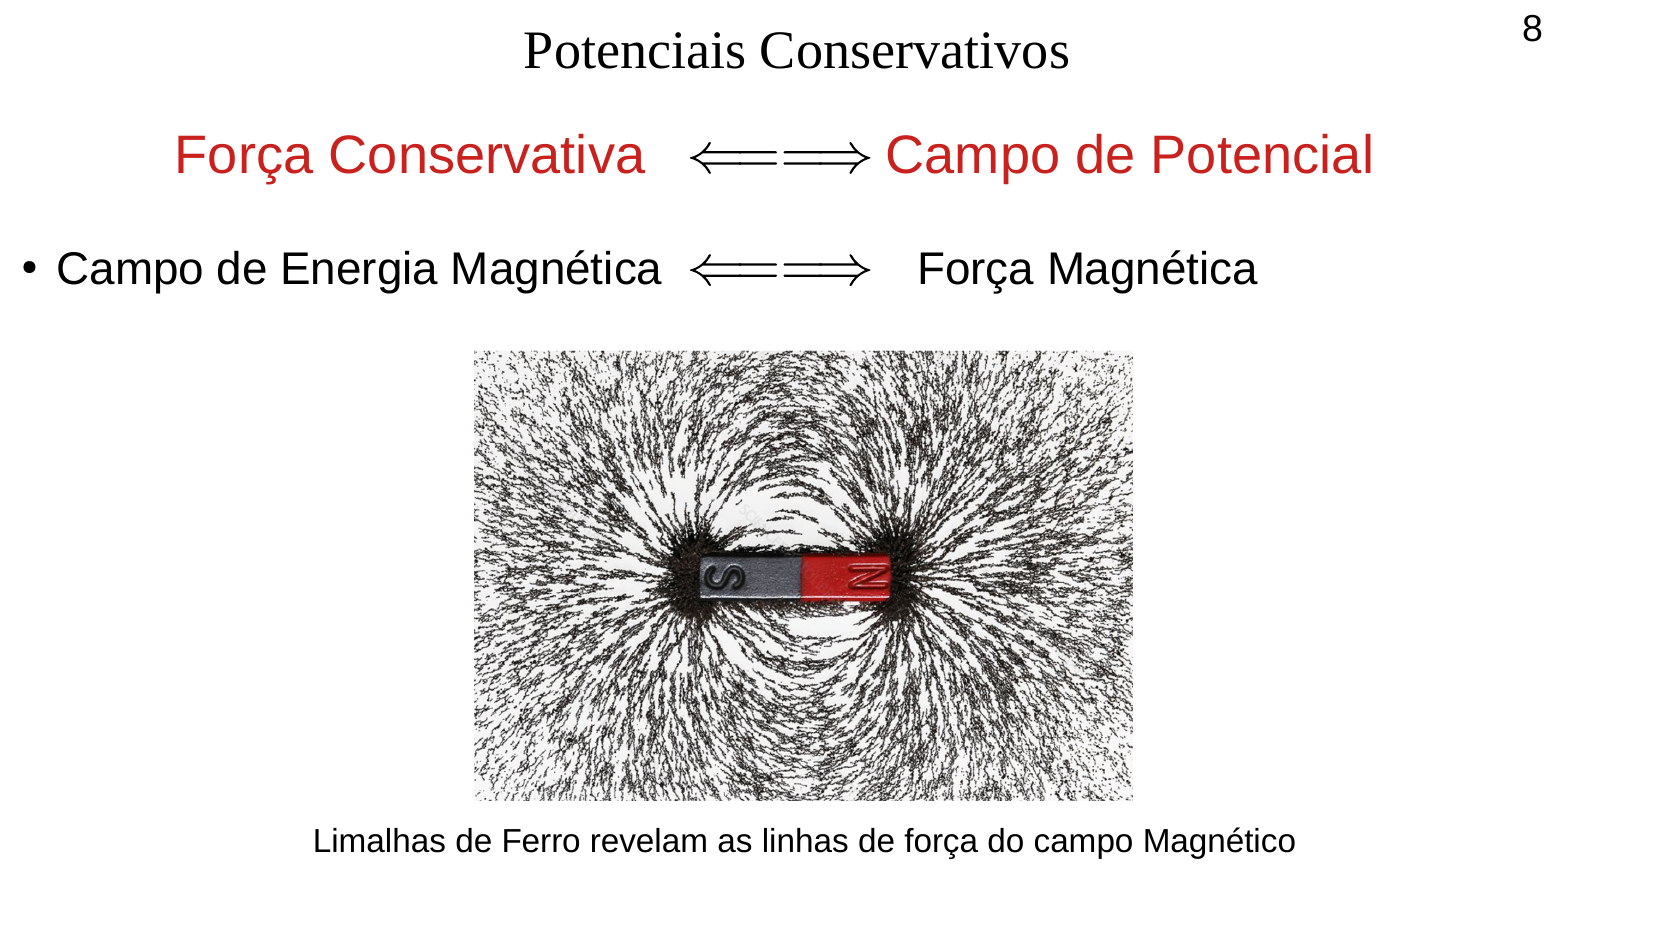

Potenciais Conservativos
Força Conservativa Campo de Potencial
Campo de Energia Magnética Força Magnética
Limalhas de Ferro revelam as linhas de força do campo Magnético